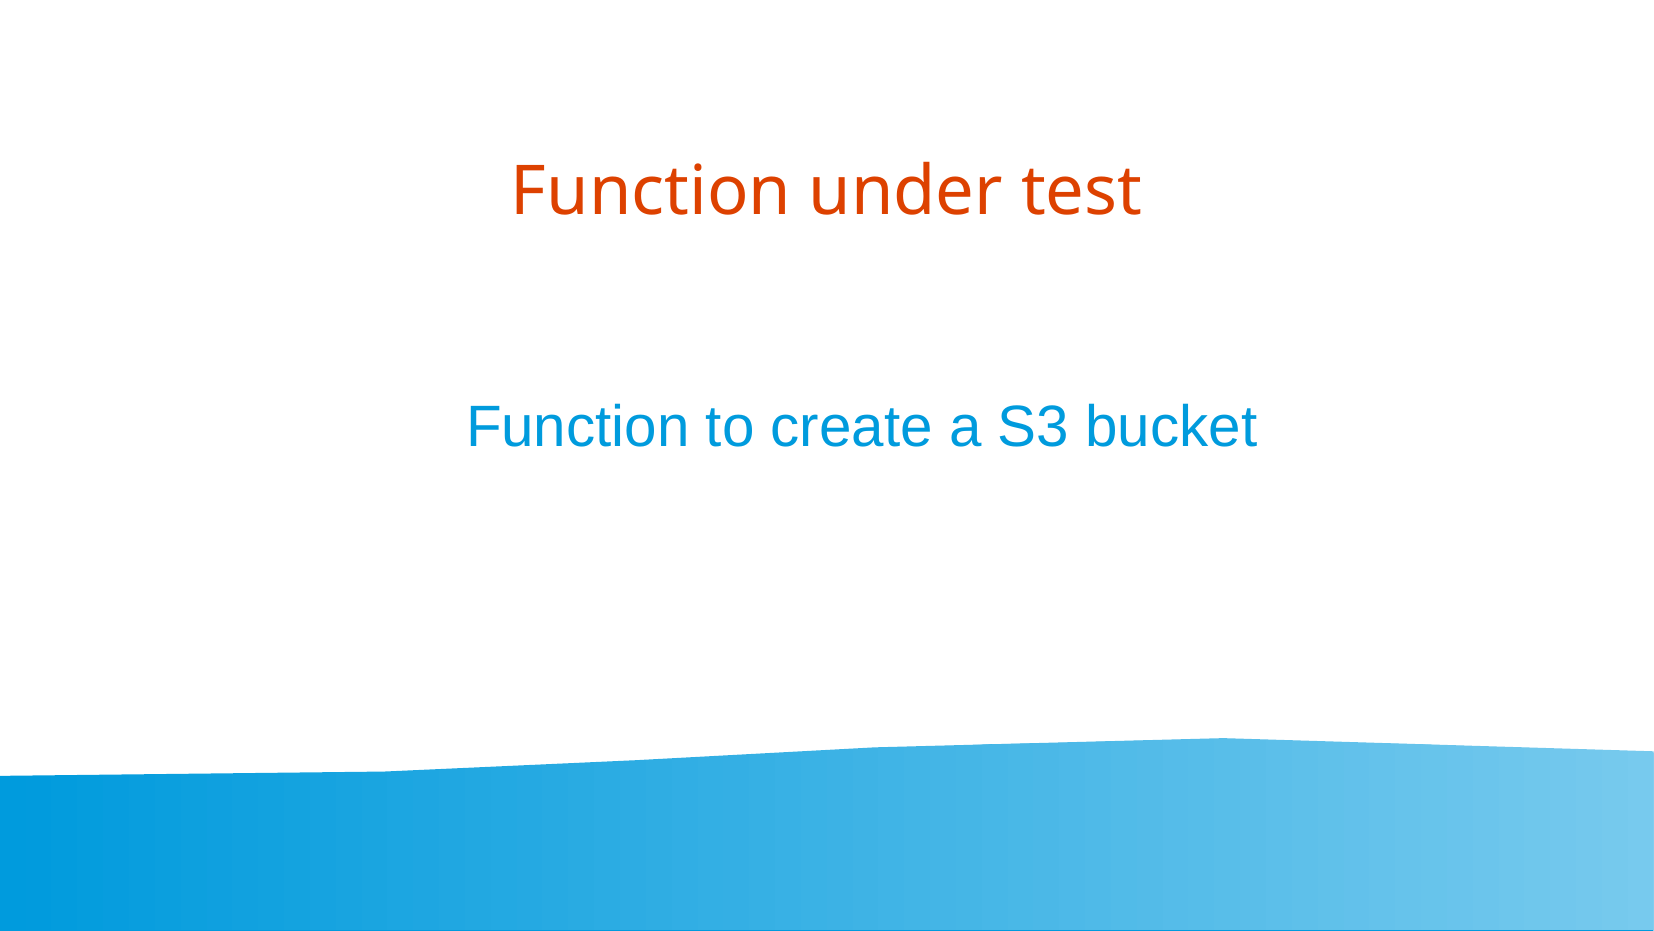

# Function under test
Function to create a S3 bucket